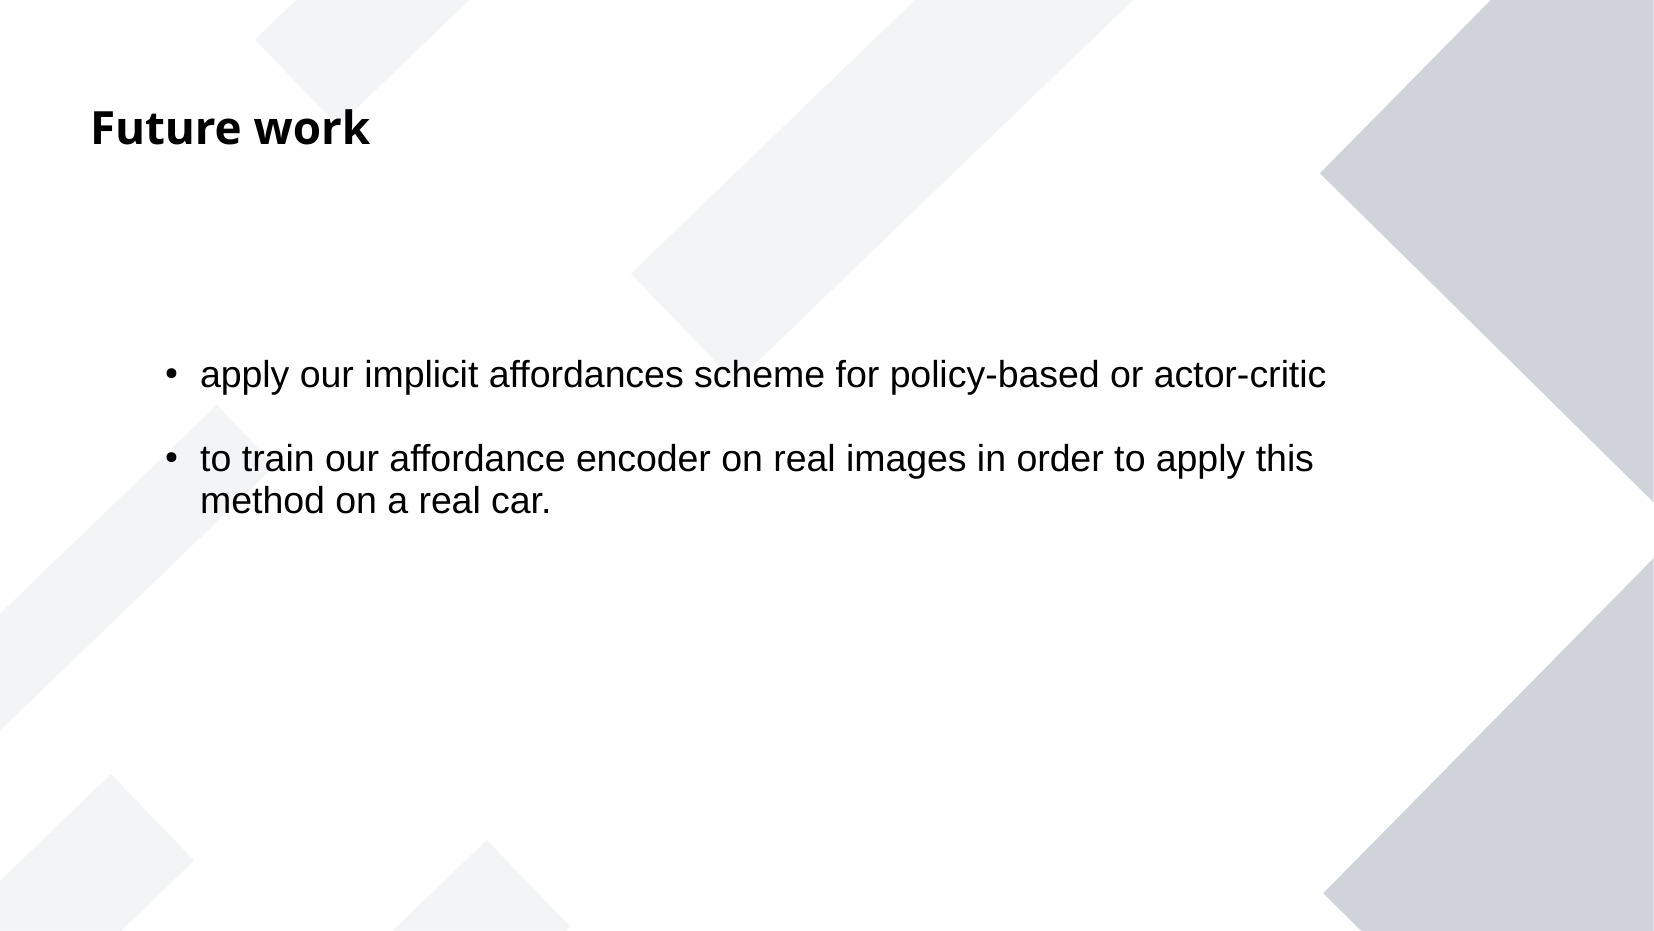

Future work
apply our implicit affordances scheme for policy-based or actor-critic
to train our affordance encoder on real images in order to apply this method on a real car.